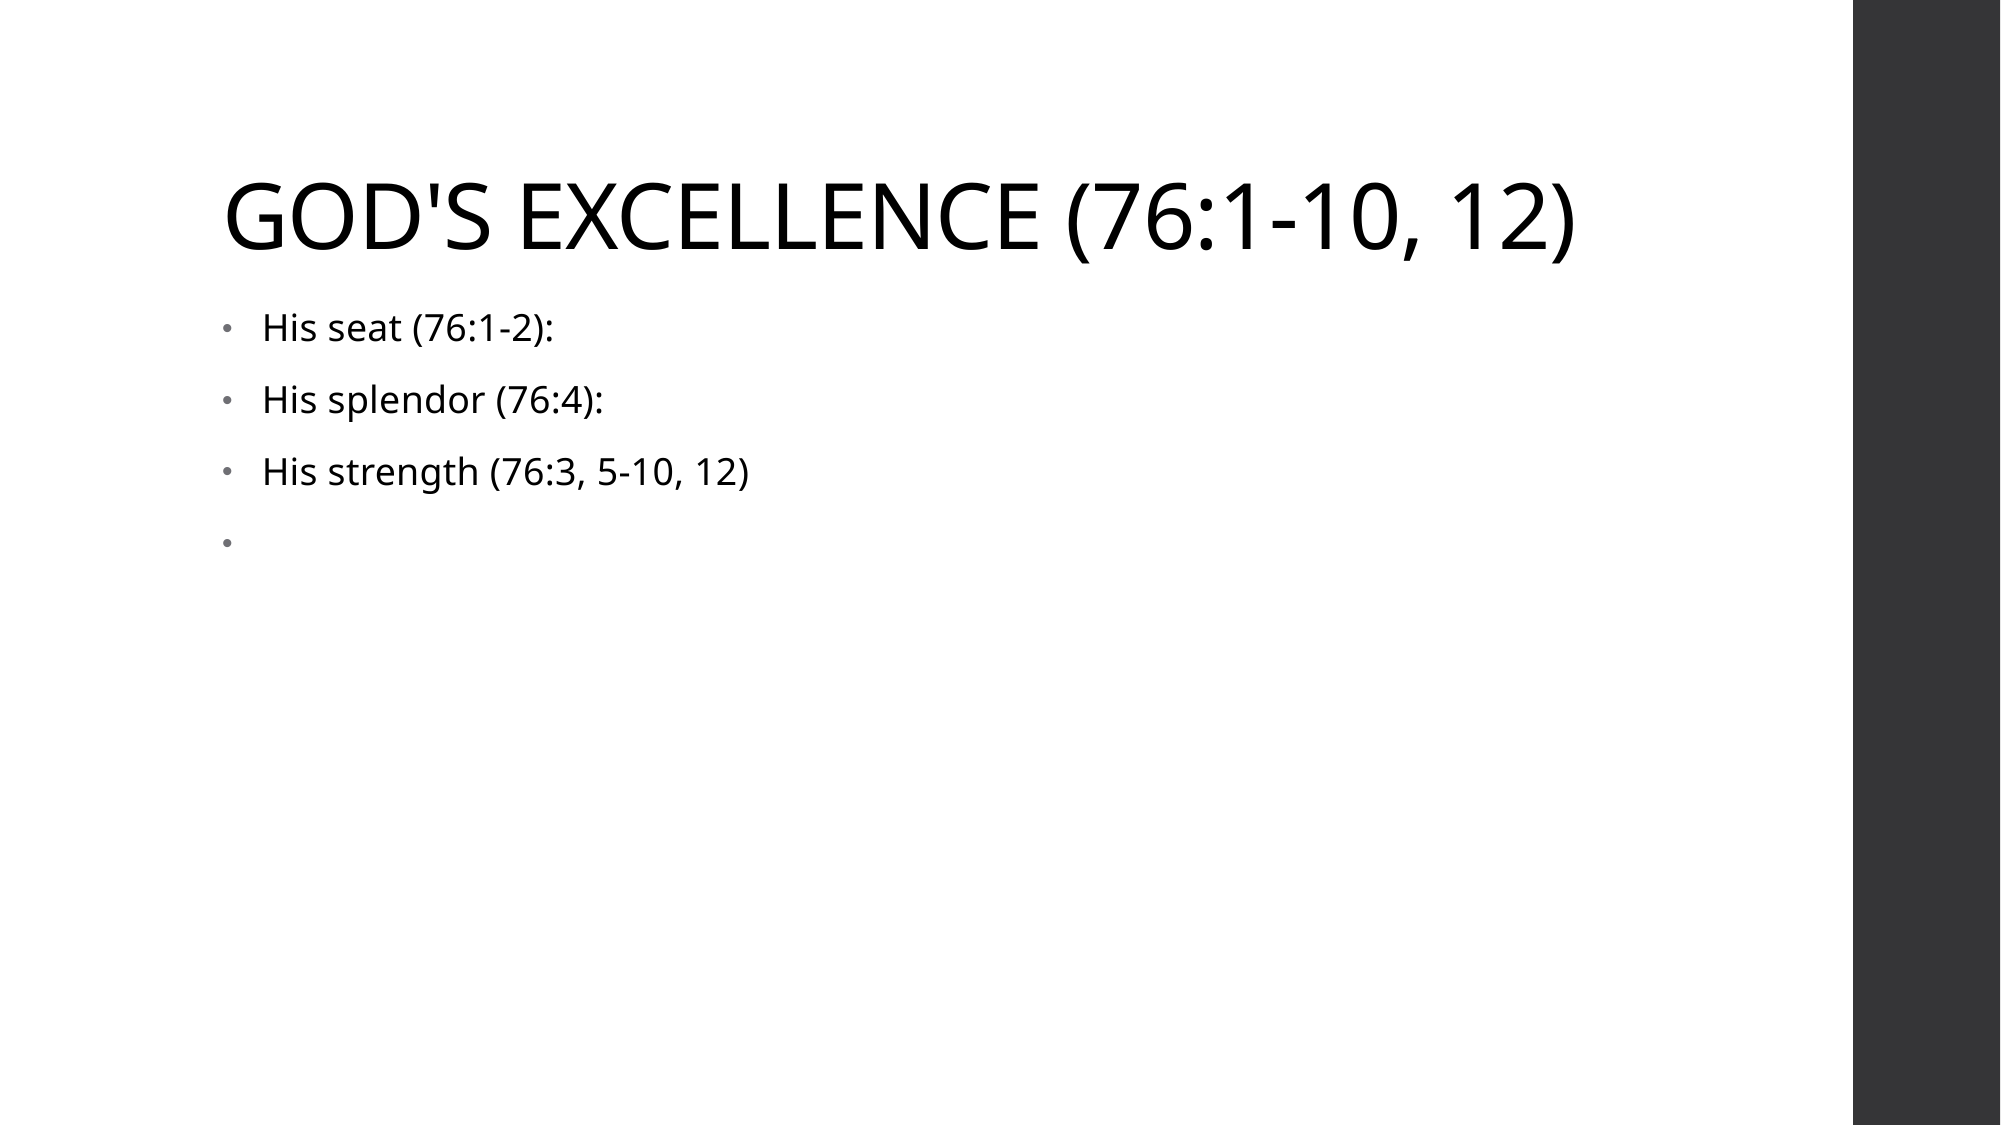

# GOD'S EXCELLENCE (76:1-10, 12)
 His seat (76:1-2):
 His splendor (76:4):
 His strength (76:3, 5-10, 12)